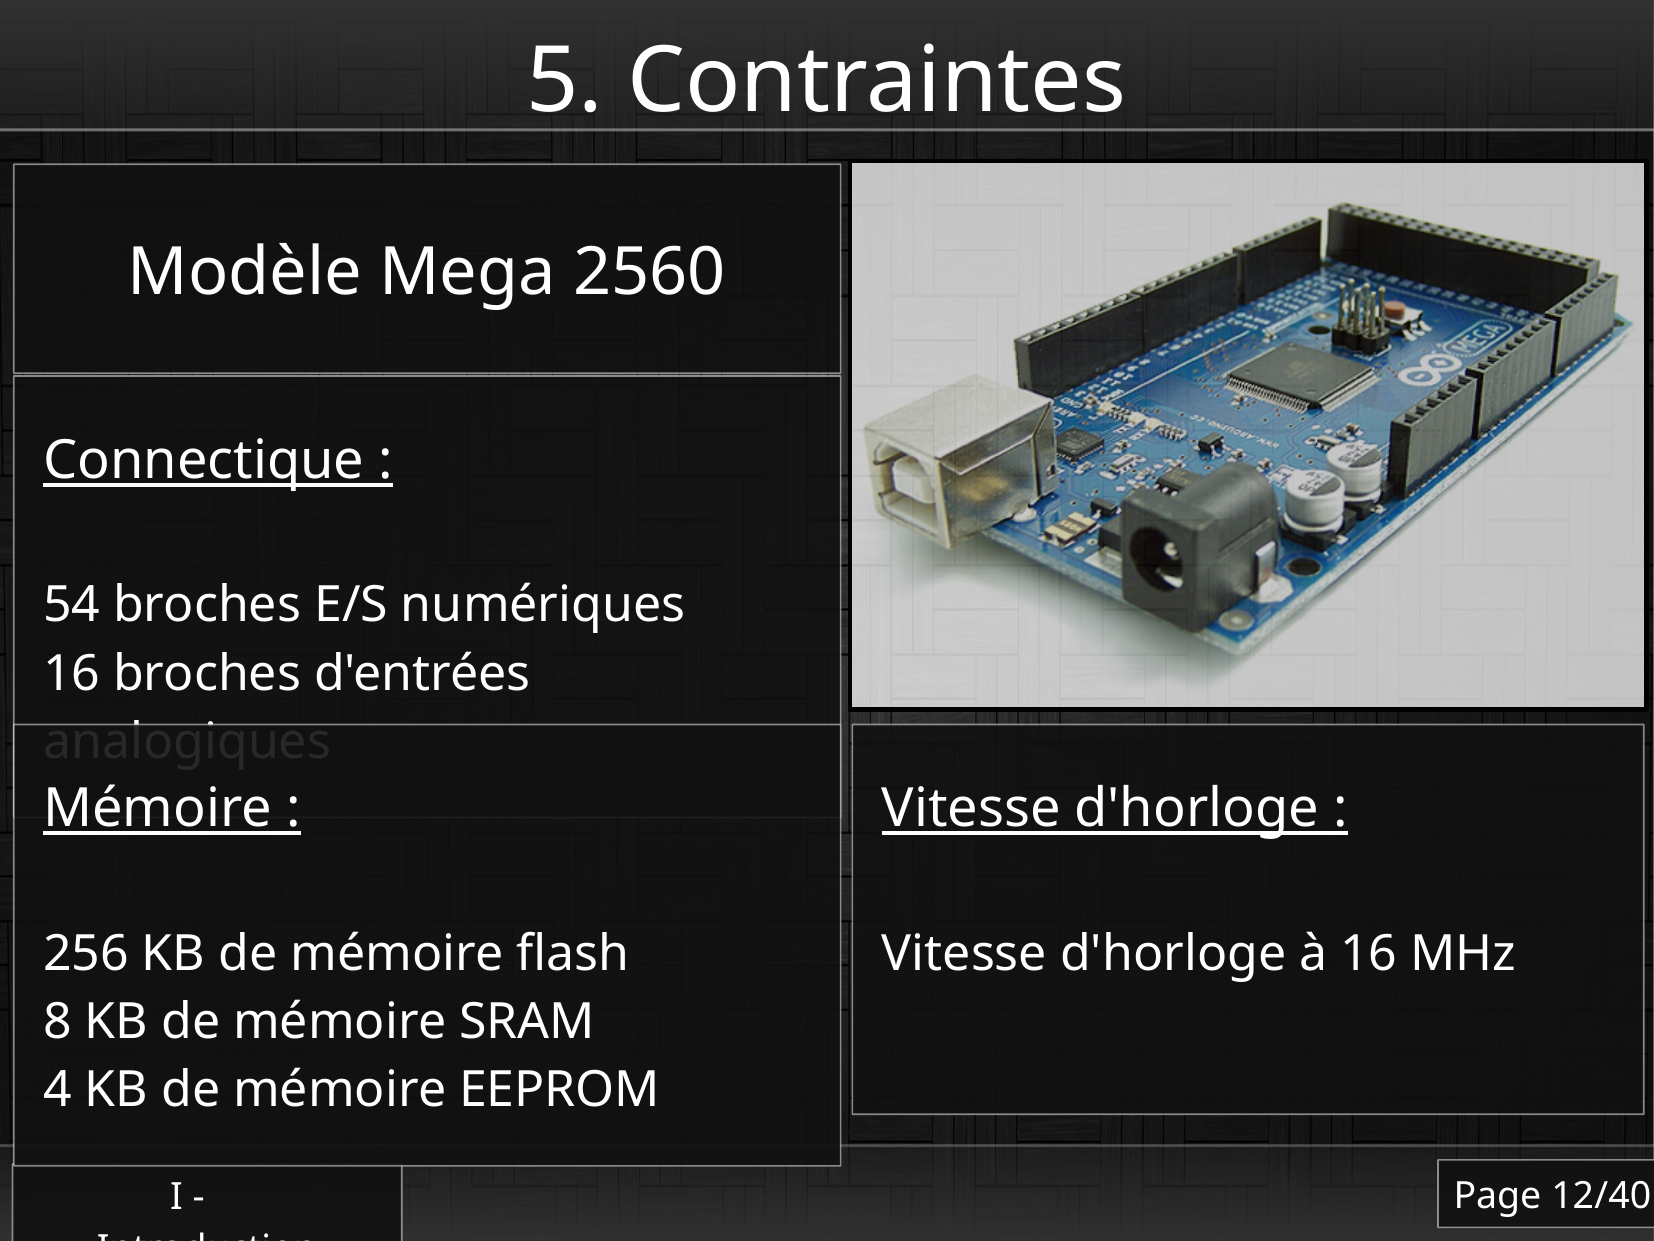

5. Contraintes
Modèle Mega 2560
Connectique :
54 broches E/S numériques
16 broches d'entrées analogiques
Mémoire :
256 KB de mémoire flash
8 KB de mémoire SRAM
4 KB de mémoire EEPROM
Vitesse d'horloge :
Vitesse d'horloge à 16 MHz
I -	Introduction